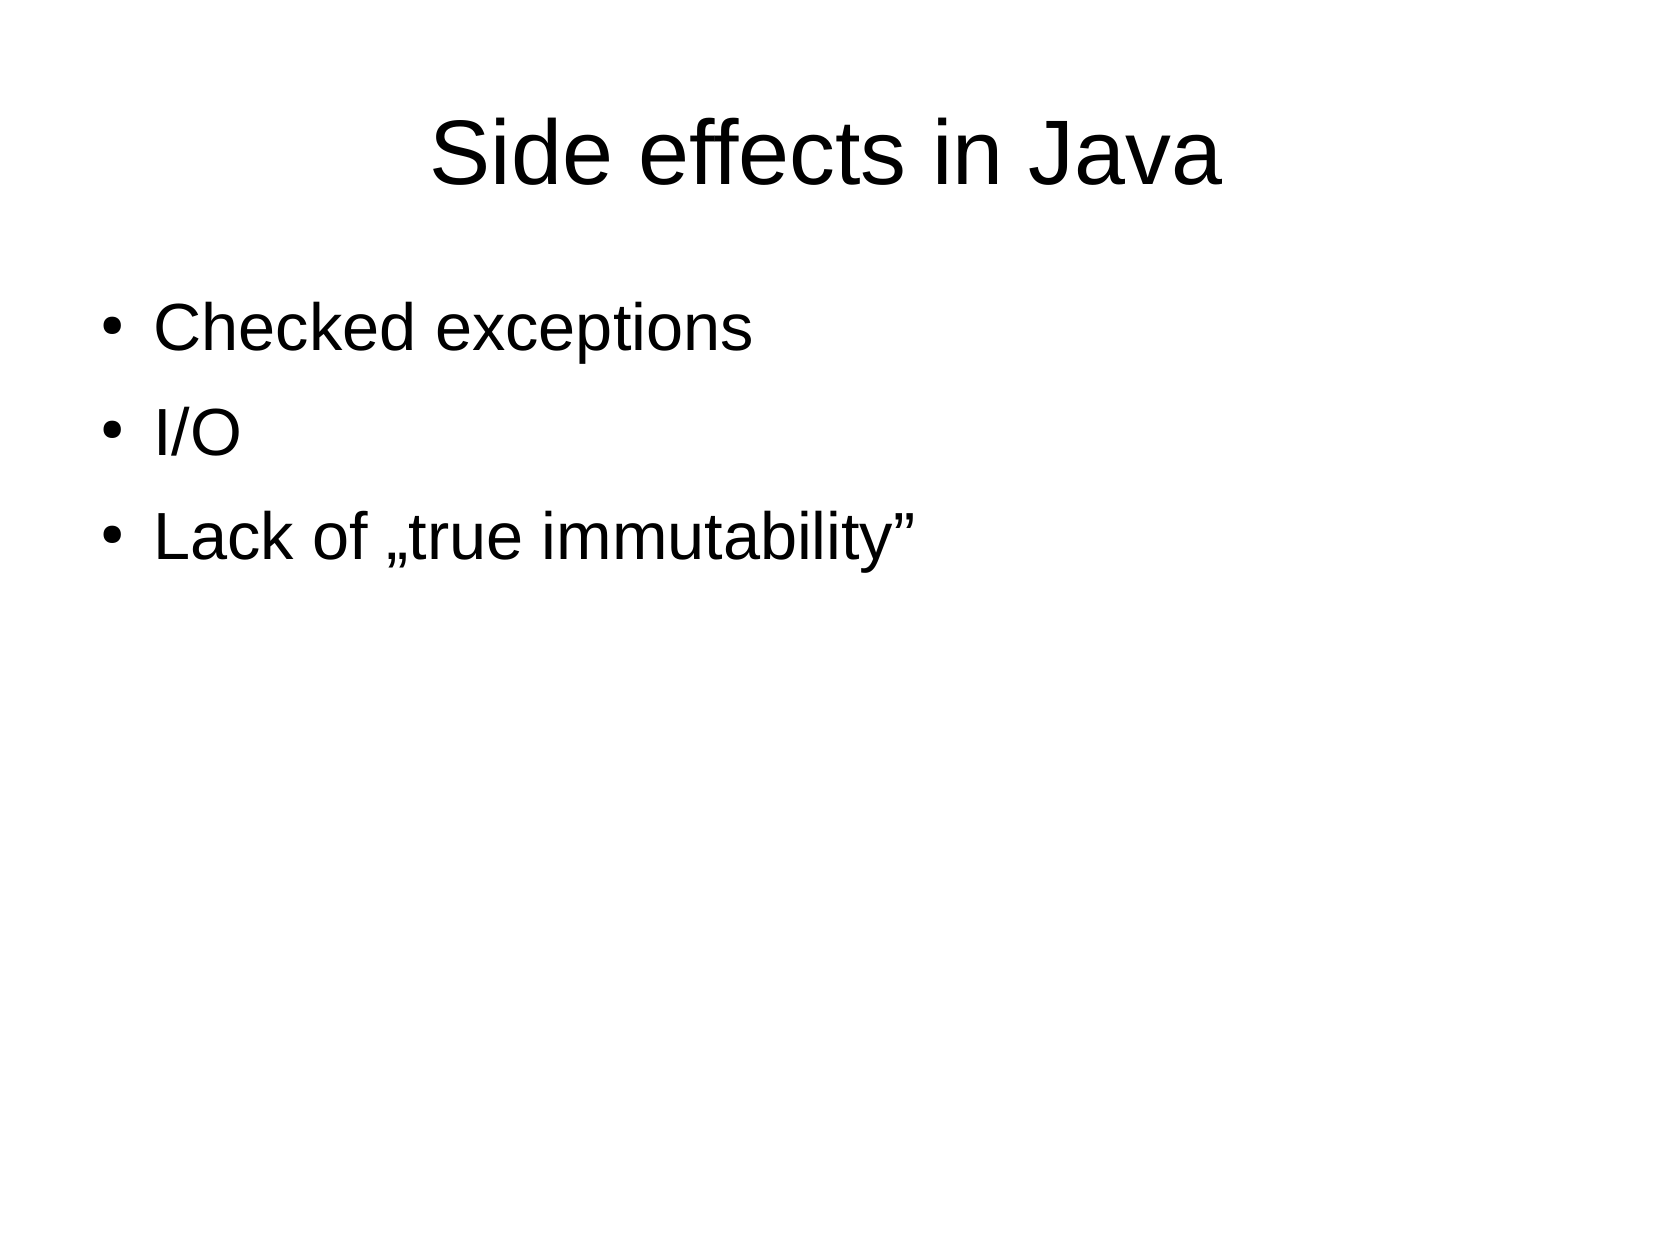

# Side effects in Java
Checked exceptions
I/O
Lack of „true immutability”